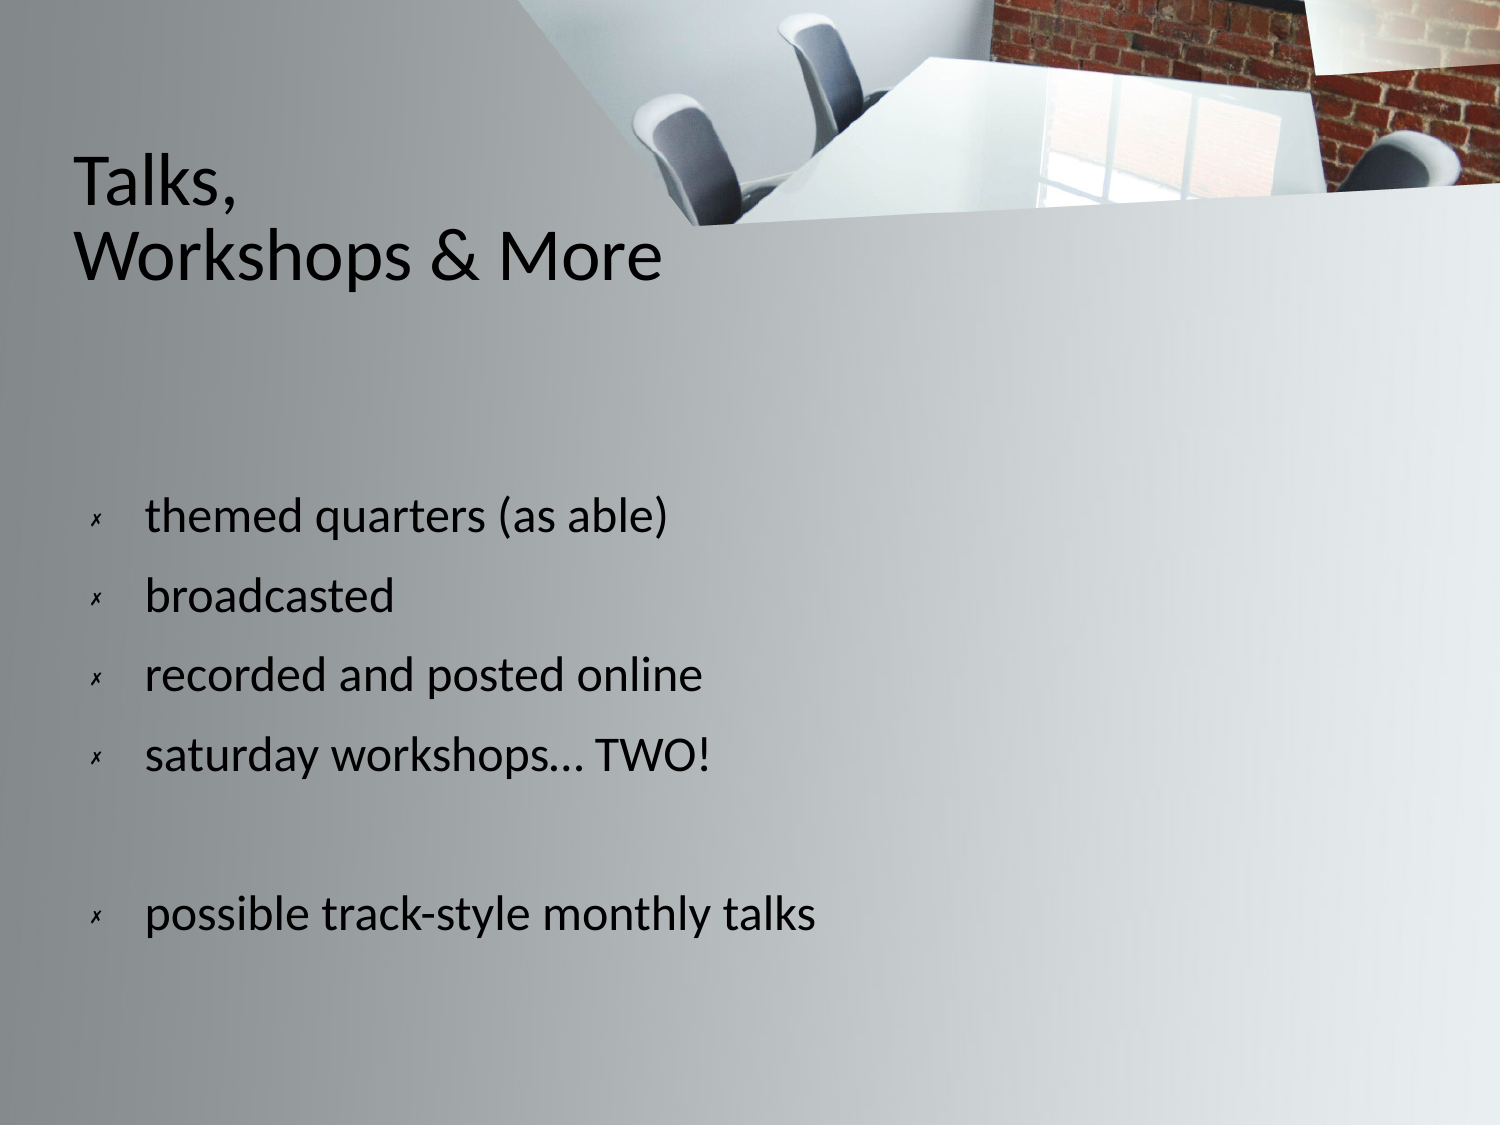

# Talks, Workshops & More
themed quarters (as able)
broadcasted
recorded and posted online
saturday workshops… TWO!
possible track-style monthly talks